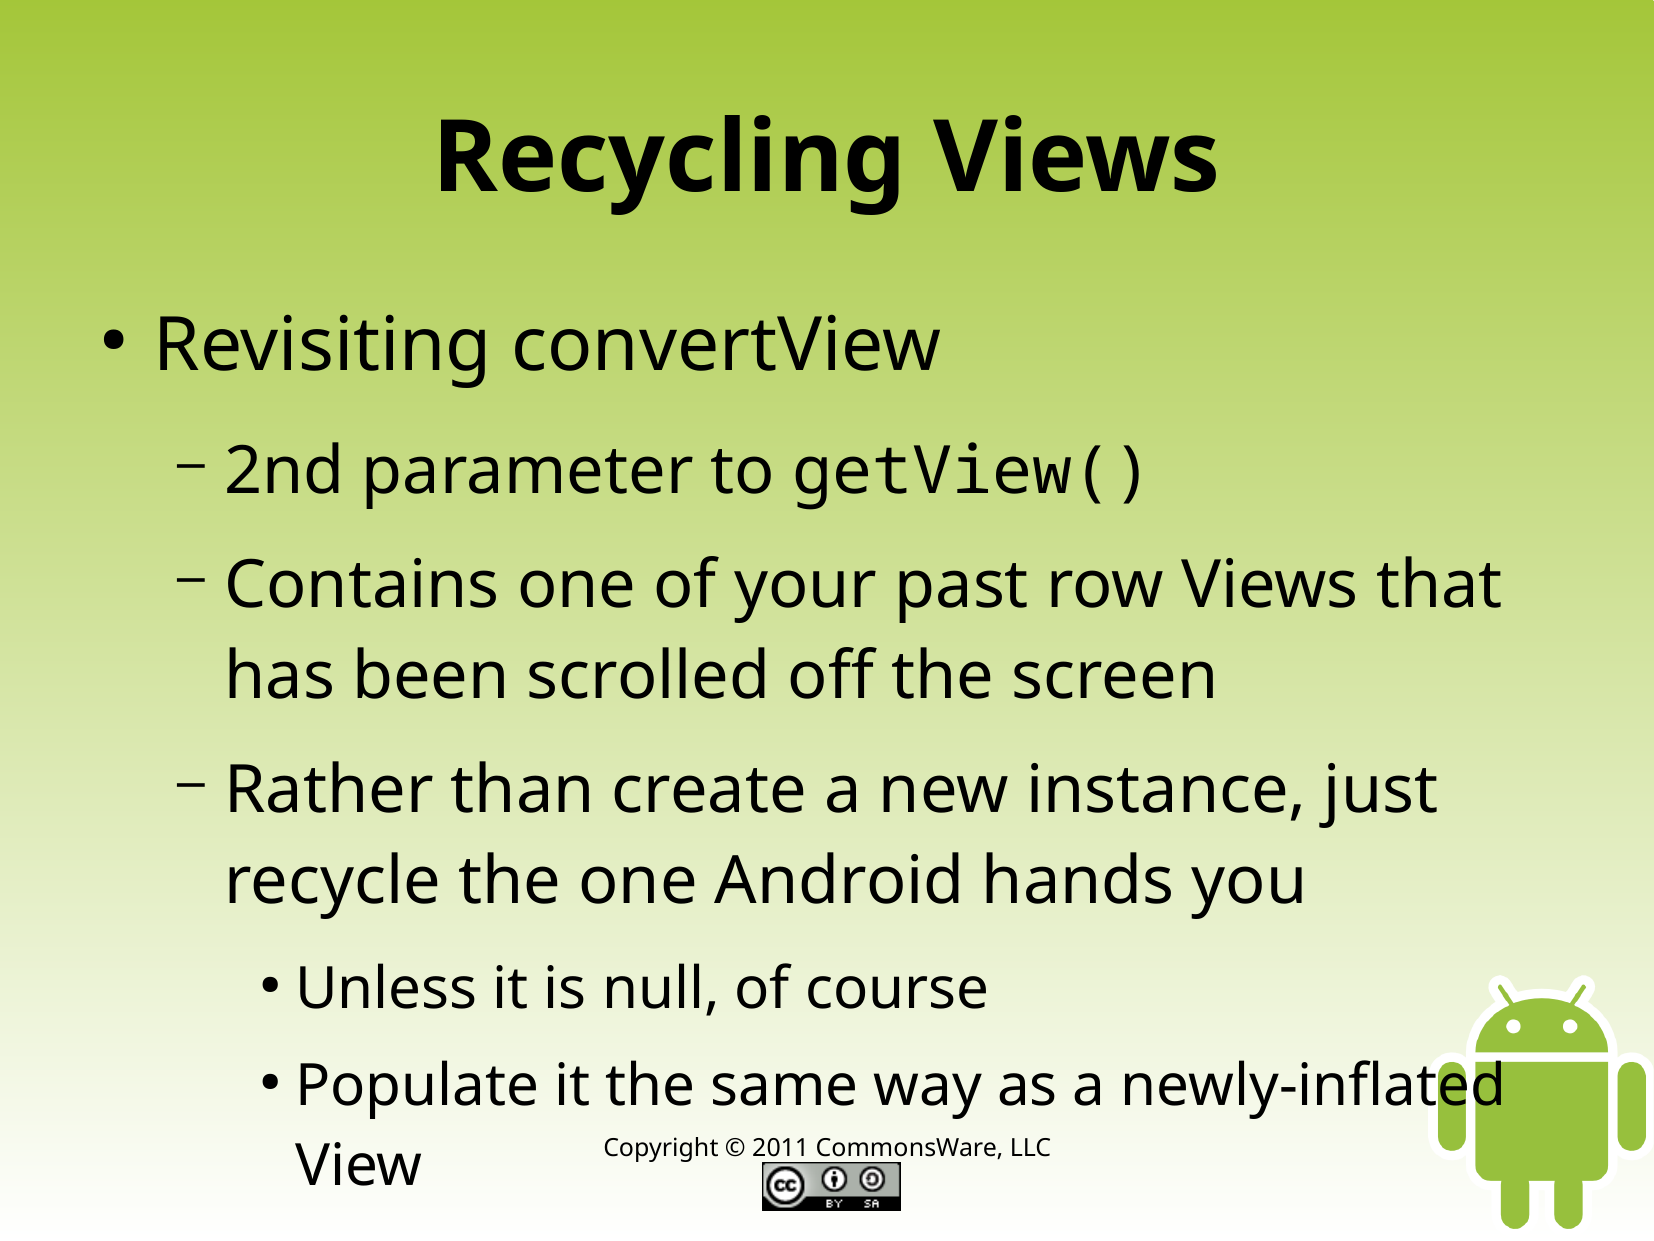

# Recycling Views
Revisiting convertView
2nd parameter to getView()
Contains one of your past row Views that has been scrolled off the screen
Rather than create a new instance, just recycle the one Android hands you
Unless it is null, of course
Populate it the same way as a newly-inflated
View